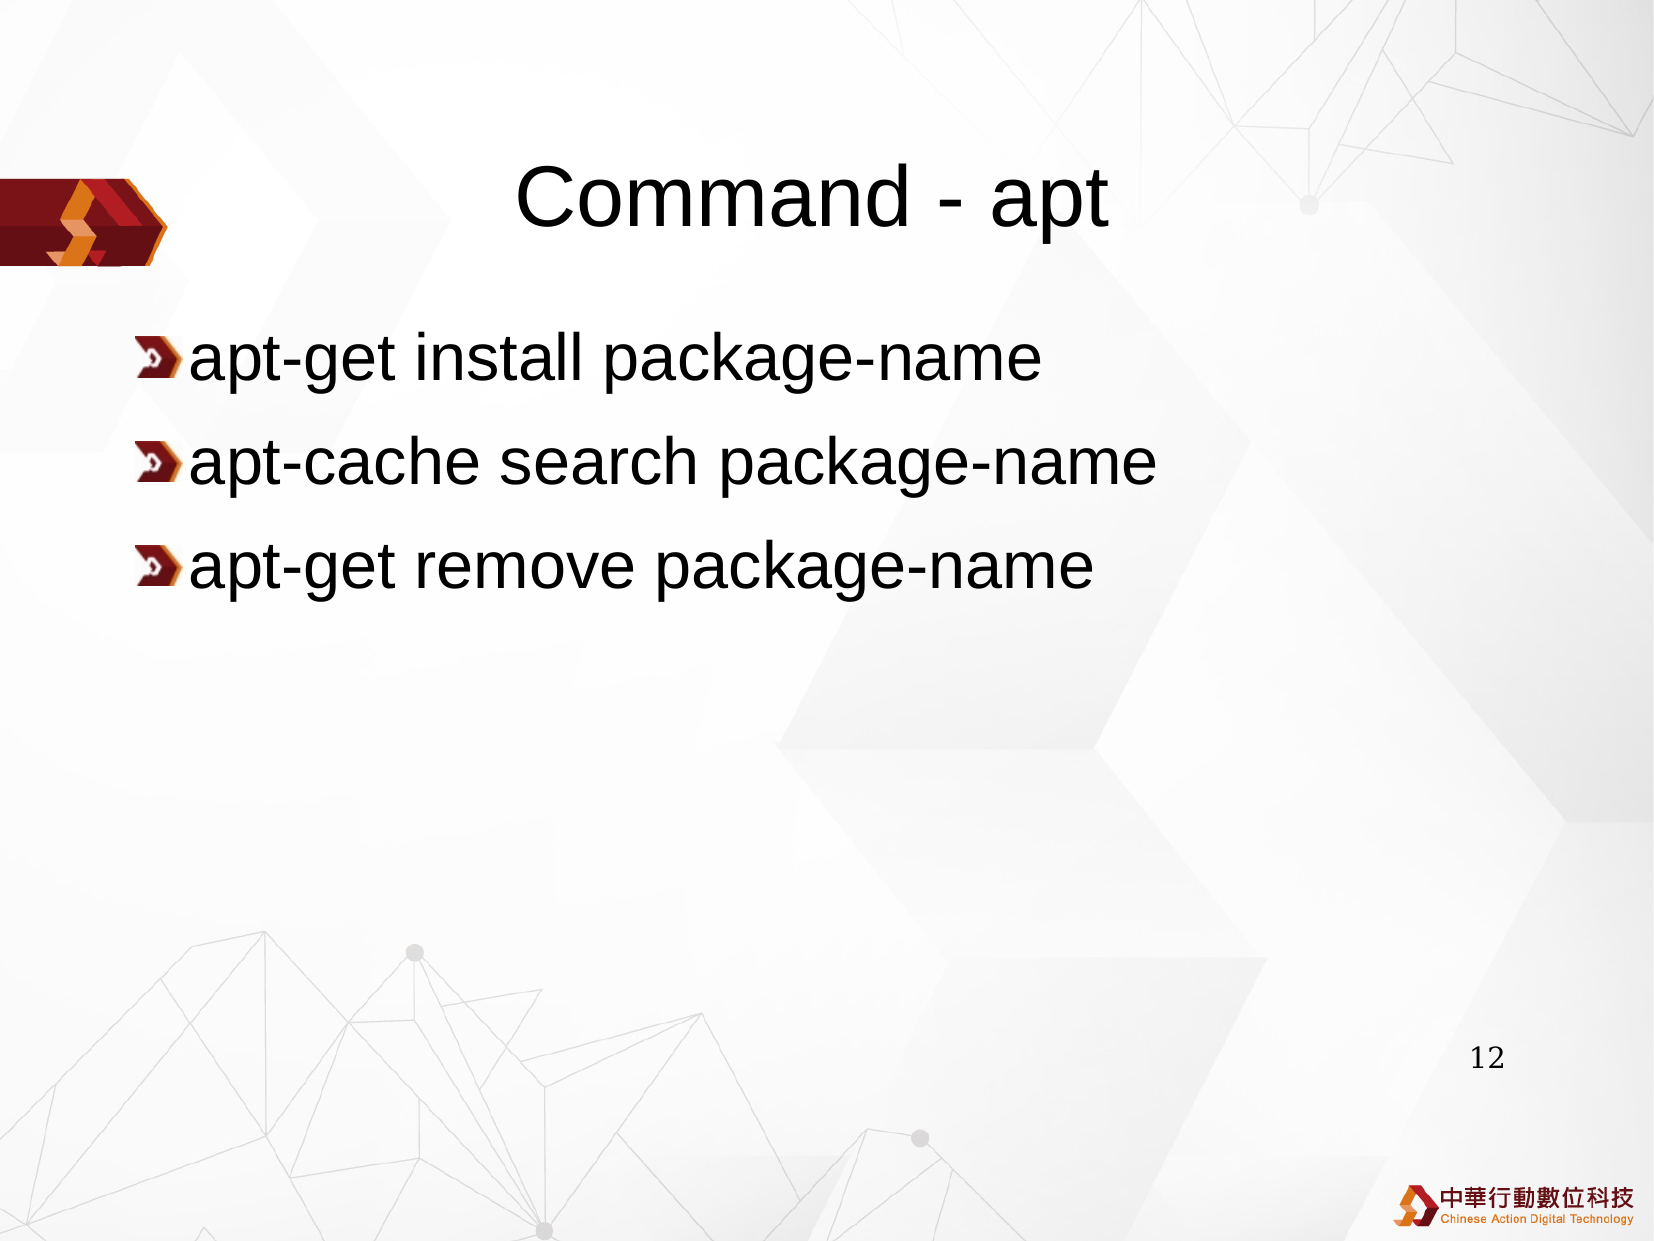

# Command - apt
apt-get install package-name
apt-cache search package-name
apt-get remove package-name
12